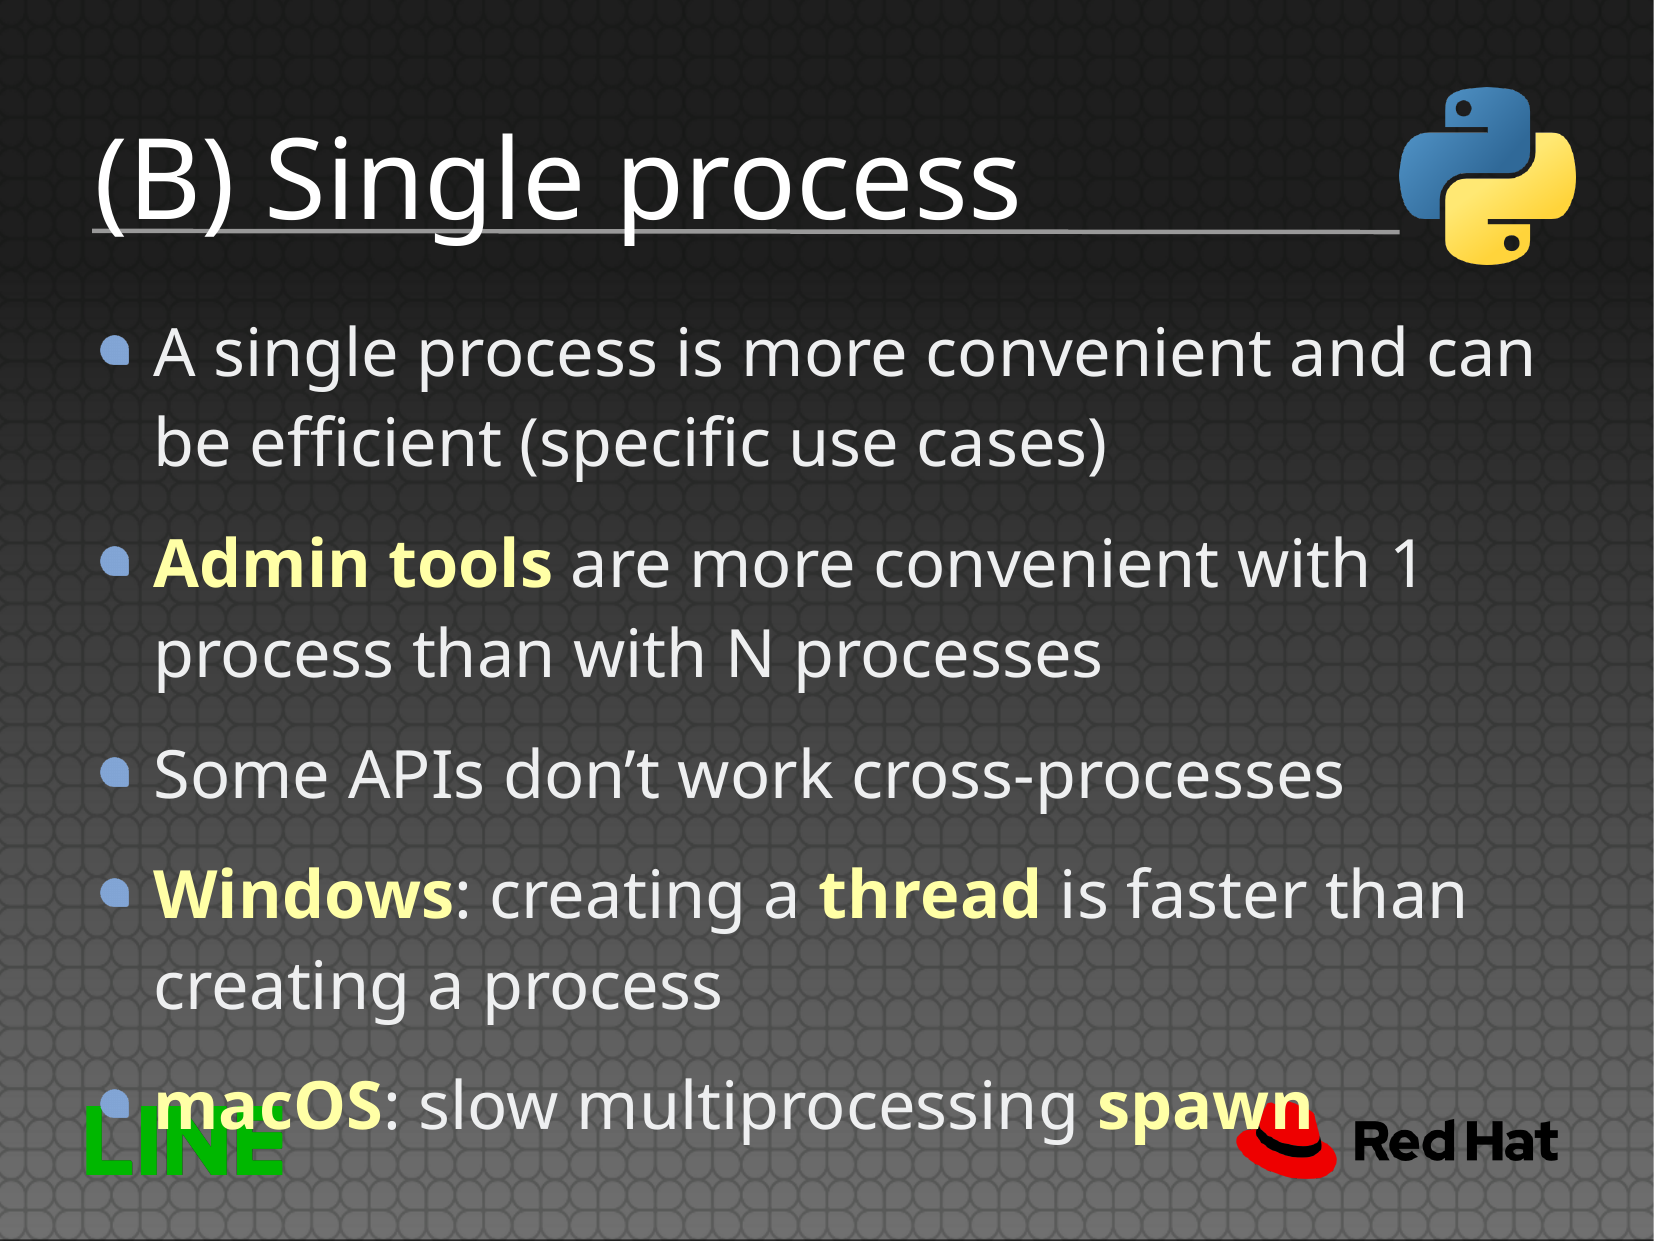

(B) Single process
# A single process is more convenient and can be efficient (specific use cases)
Admin tools are more convenient with 1 process than with N processes
Some APIs don’t work cross-processes
Windows: creating a thread is faster than creating a process
macOS: slow multiprocessing spawn